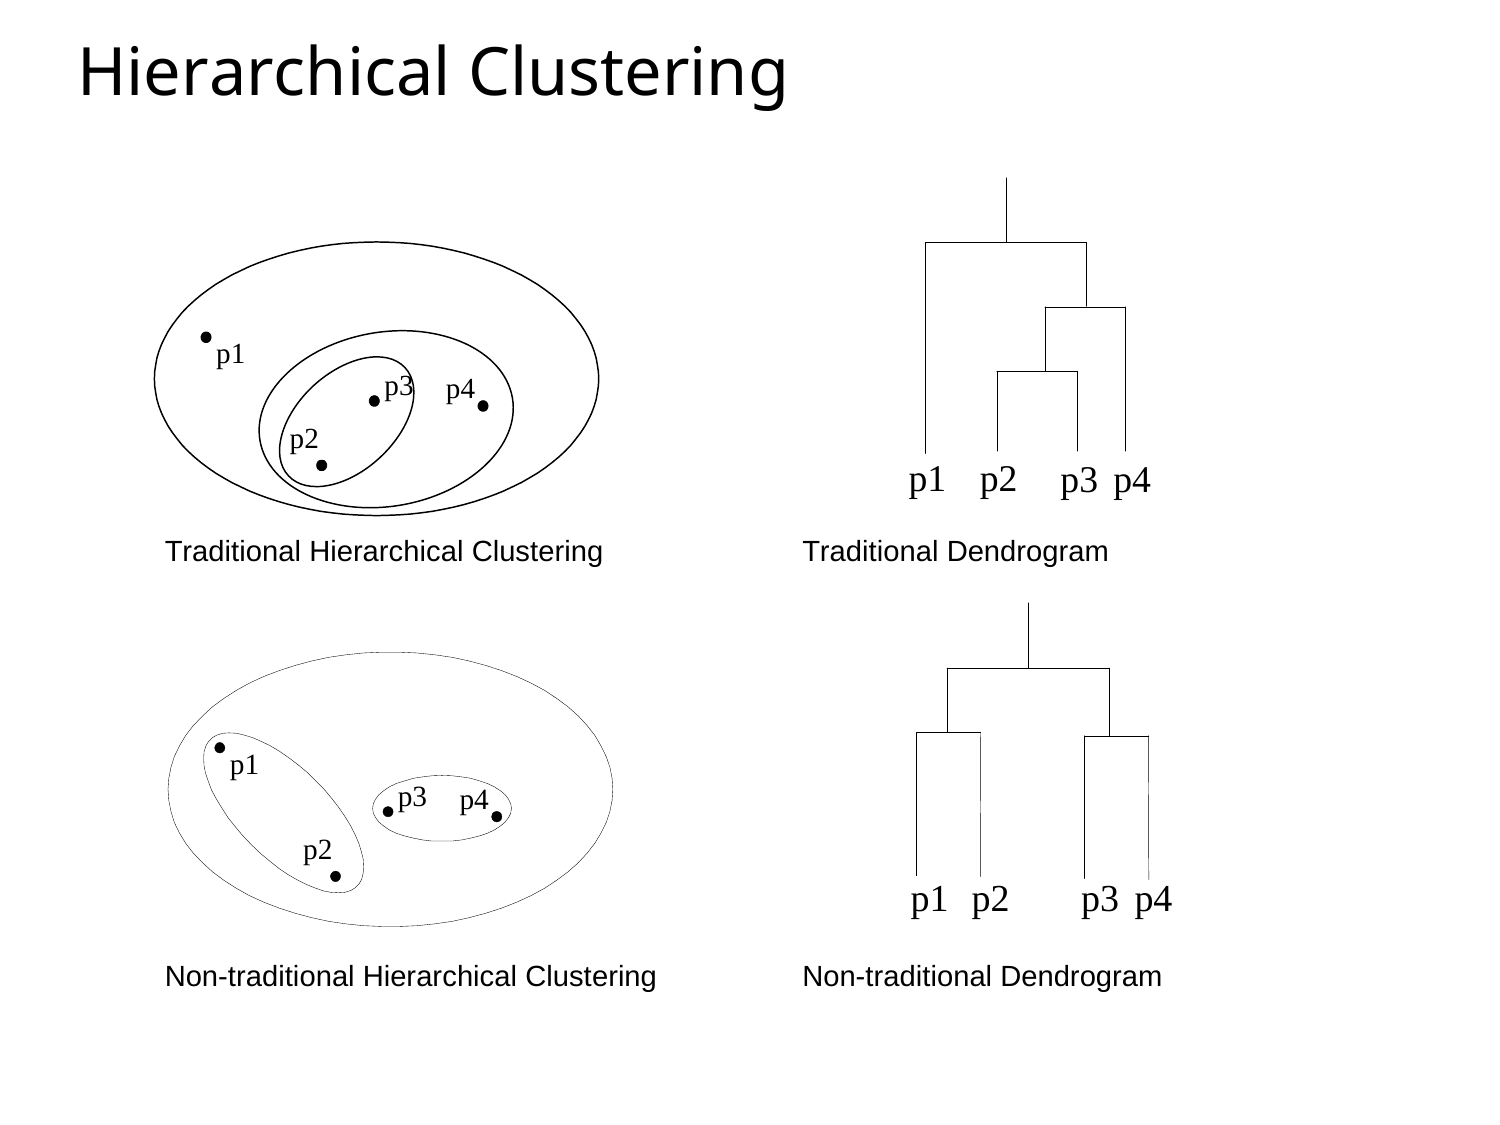

Hierarchical Clustering
Traditional Hierarchical Clustering
Traditional Dendrogram
Non-traditional Hierarchical Clustering
Non-traditional Dendrogram